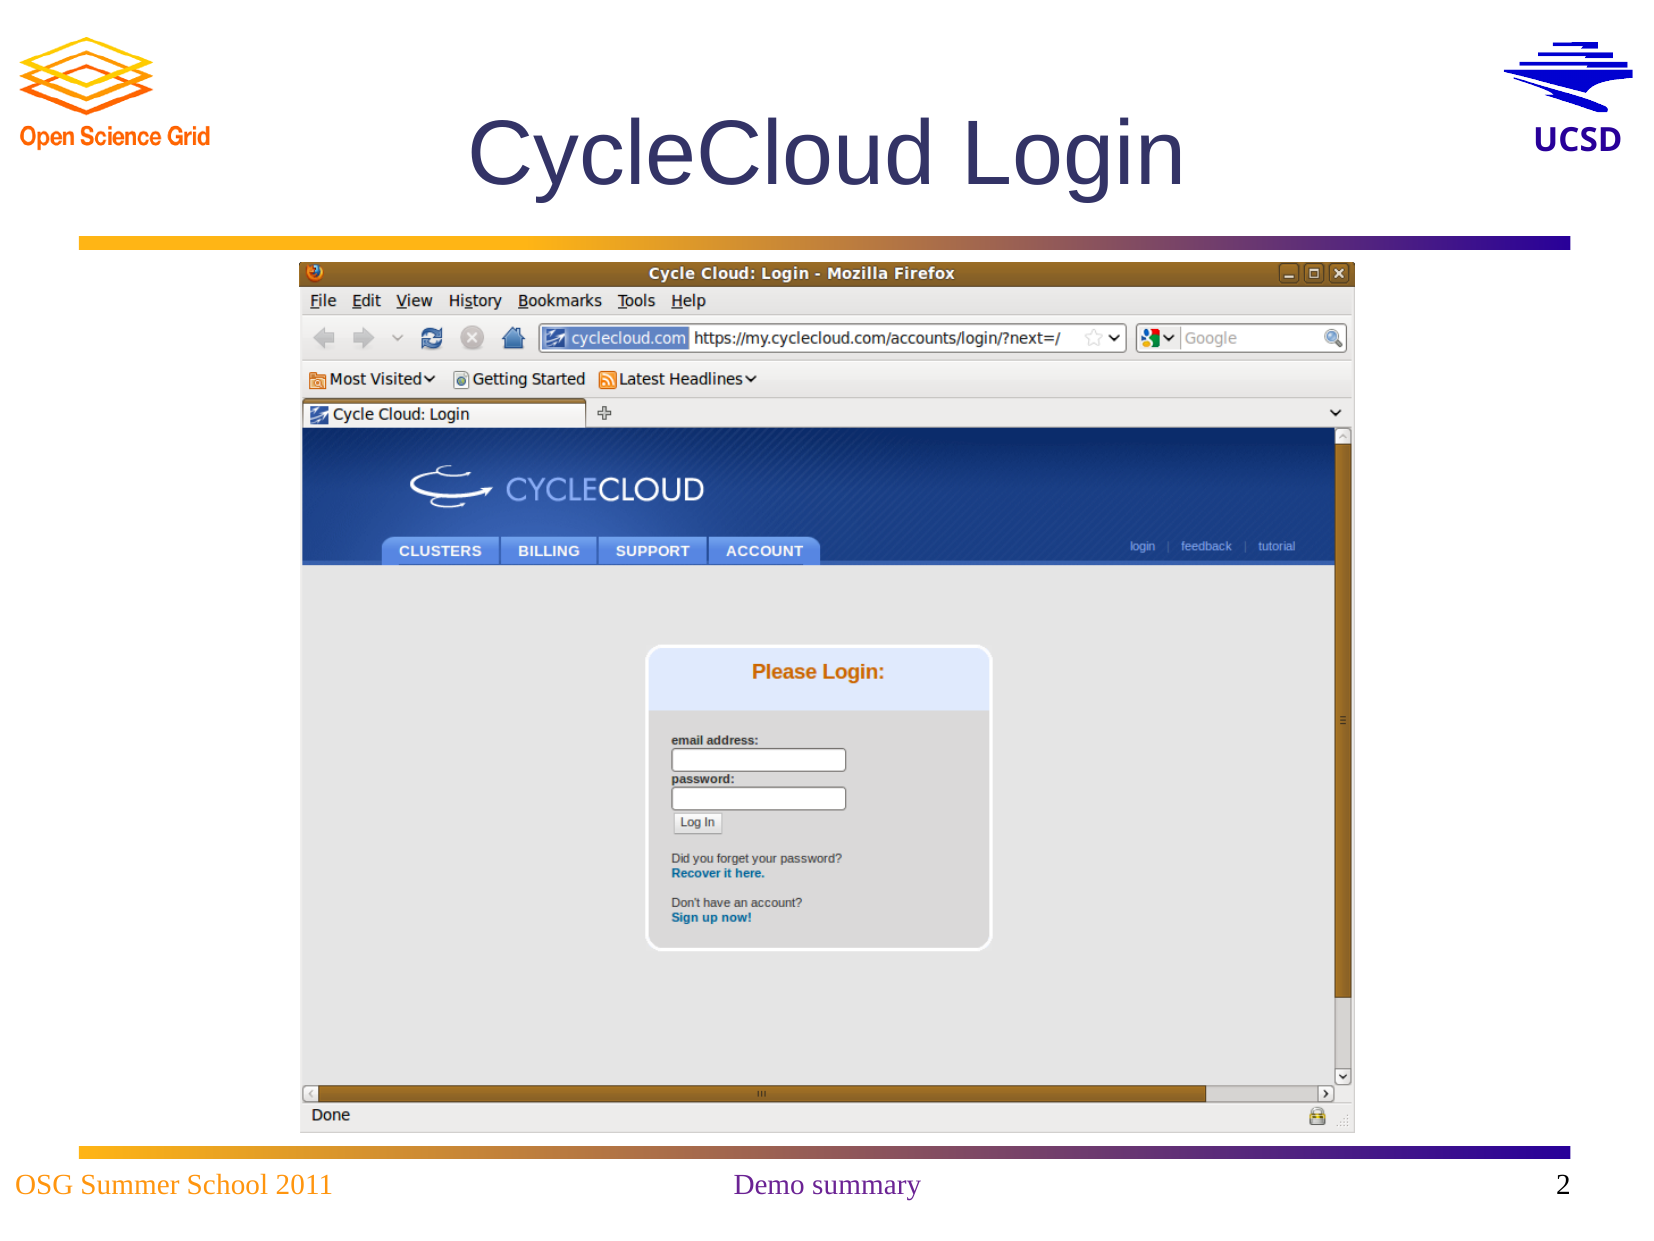

# CycleCloud Login
OSG Summer School 2011
Demo summary
2